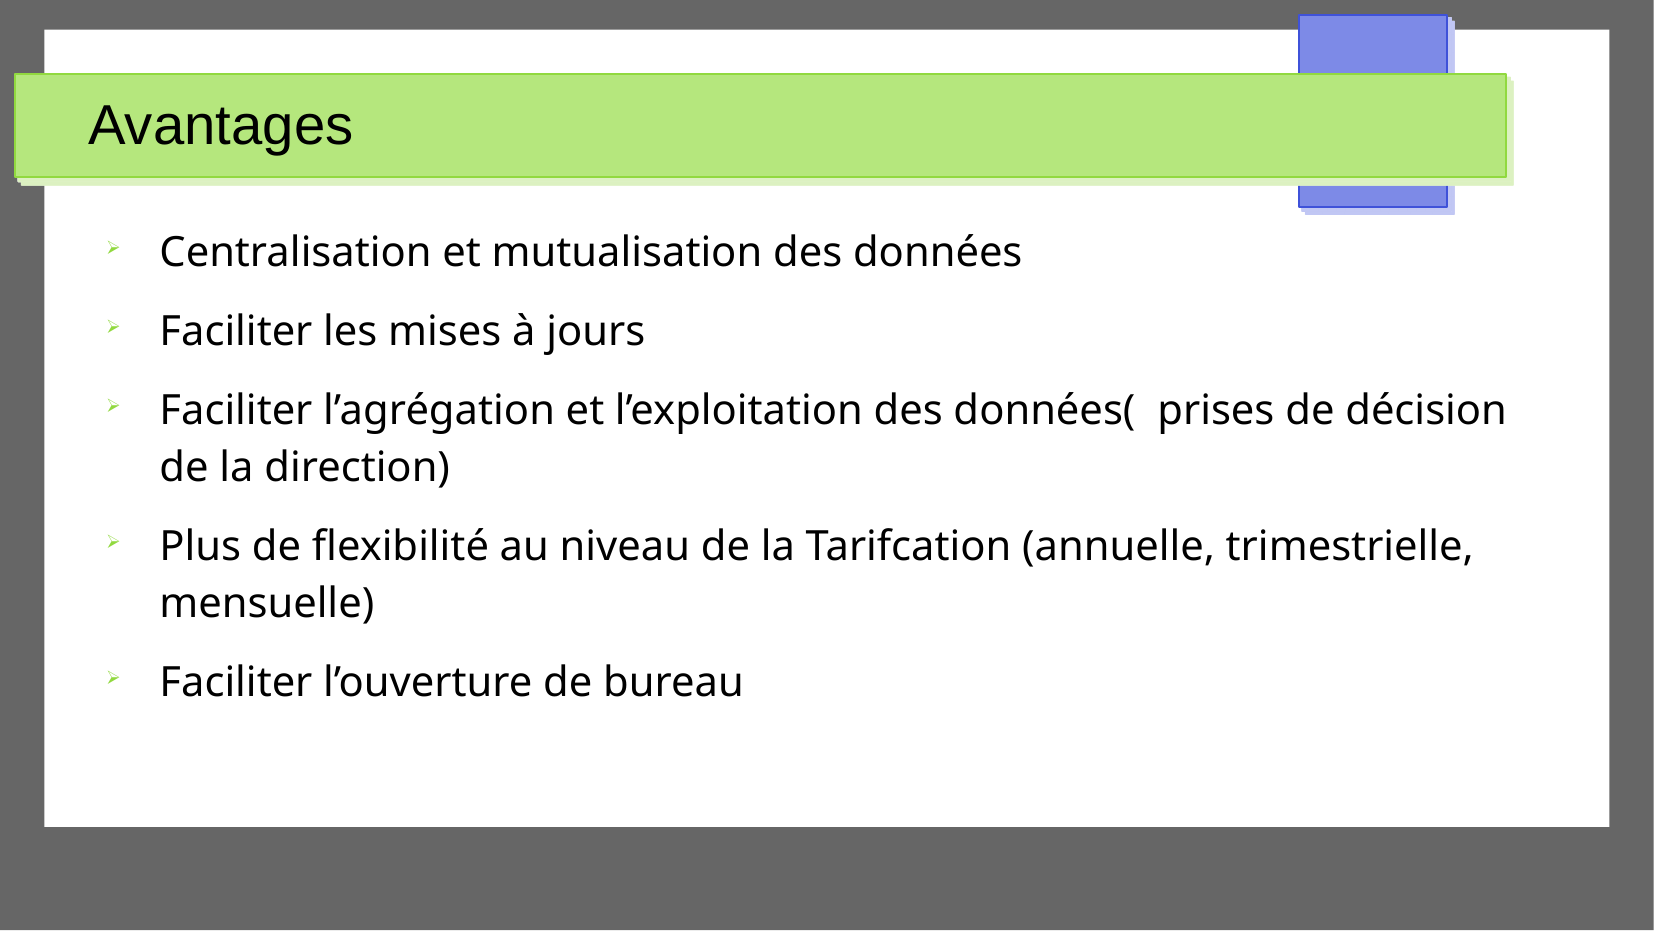

# Avantages
Centralisation et mutualisation des données
Faciliter les mises à jours
Faciliter l’agrégation et l’exploitation des données( prises de décision de la direction)
Plus de flexibilité au niveau de la Tarifcation (annuelle, trimestrielle, mensuelle)
Faciliter l’ouverture de bureau